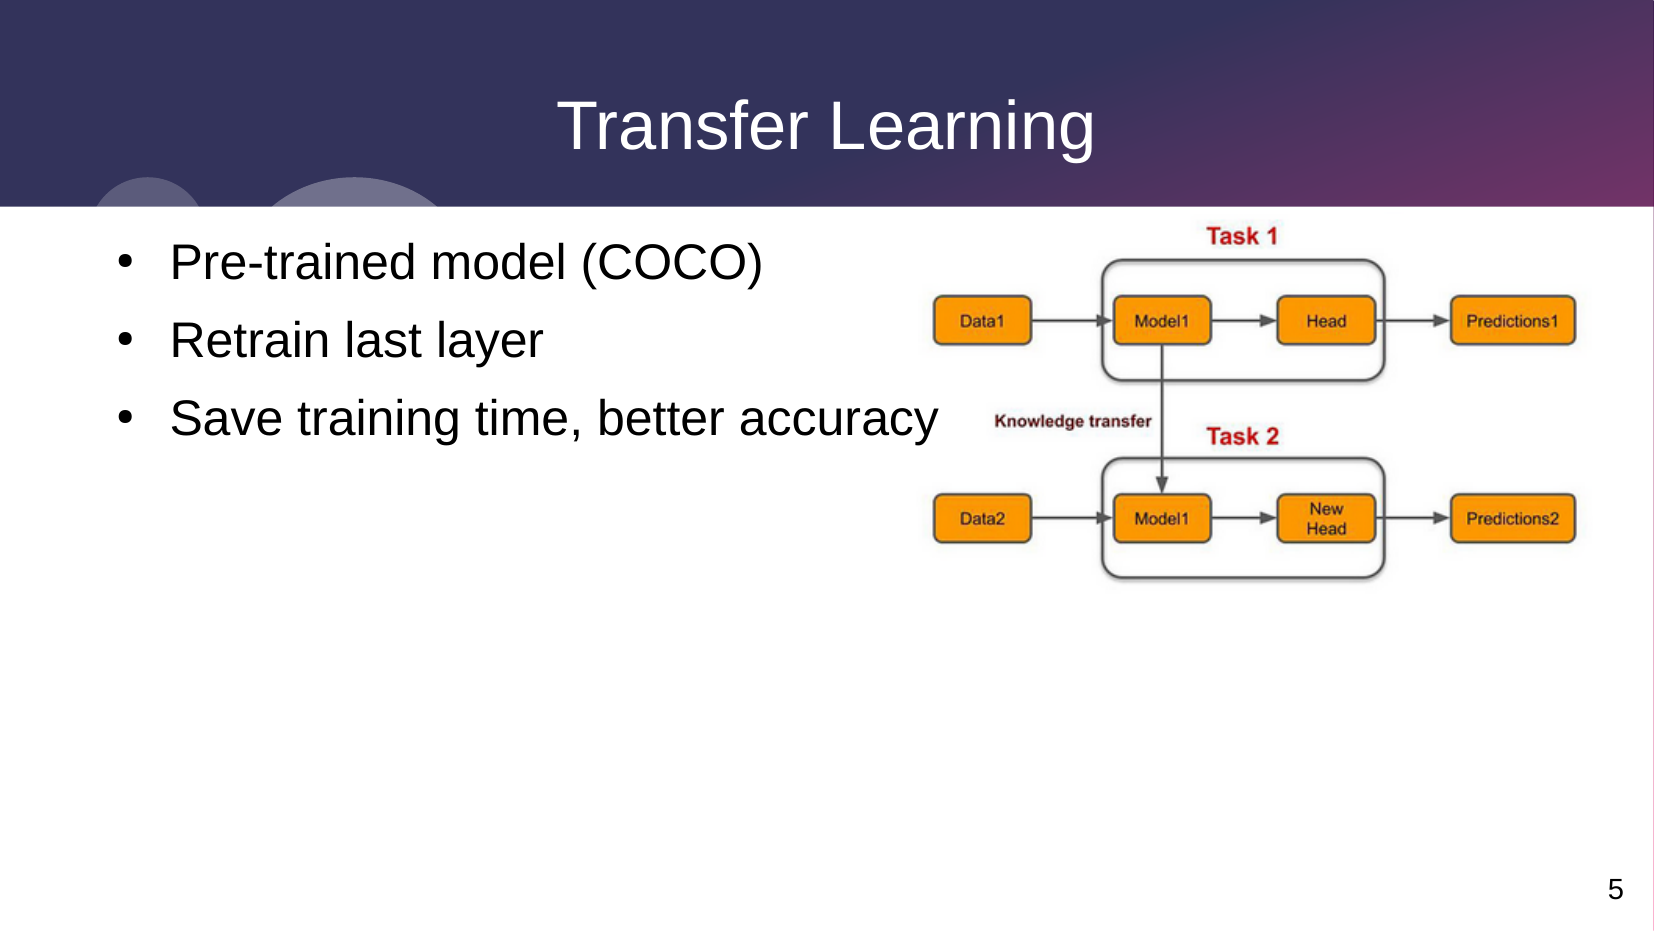

# Transfer Learning
Pre-trained model (COCO)
Retrain last layer
Save training time, better accuracy